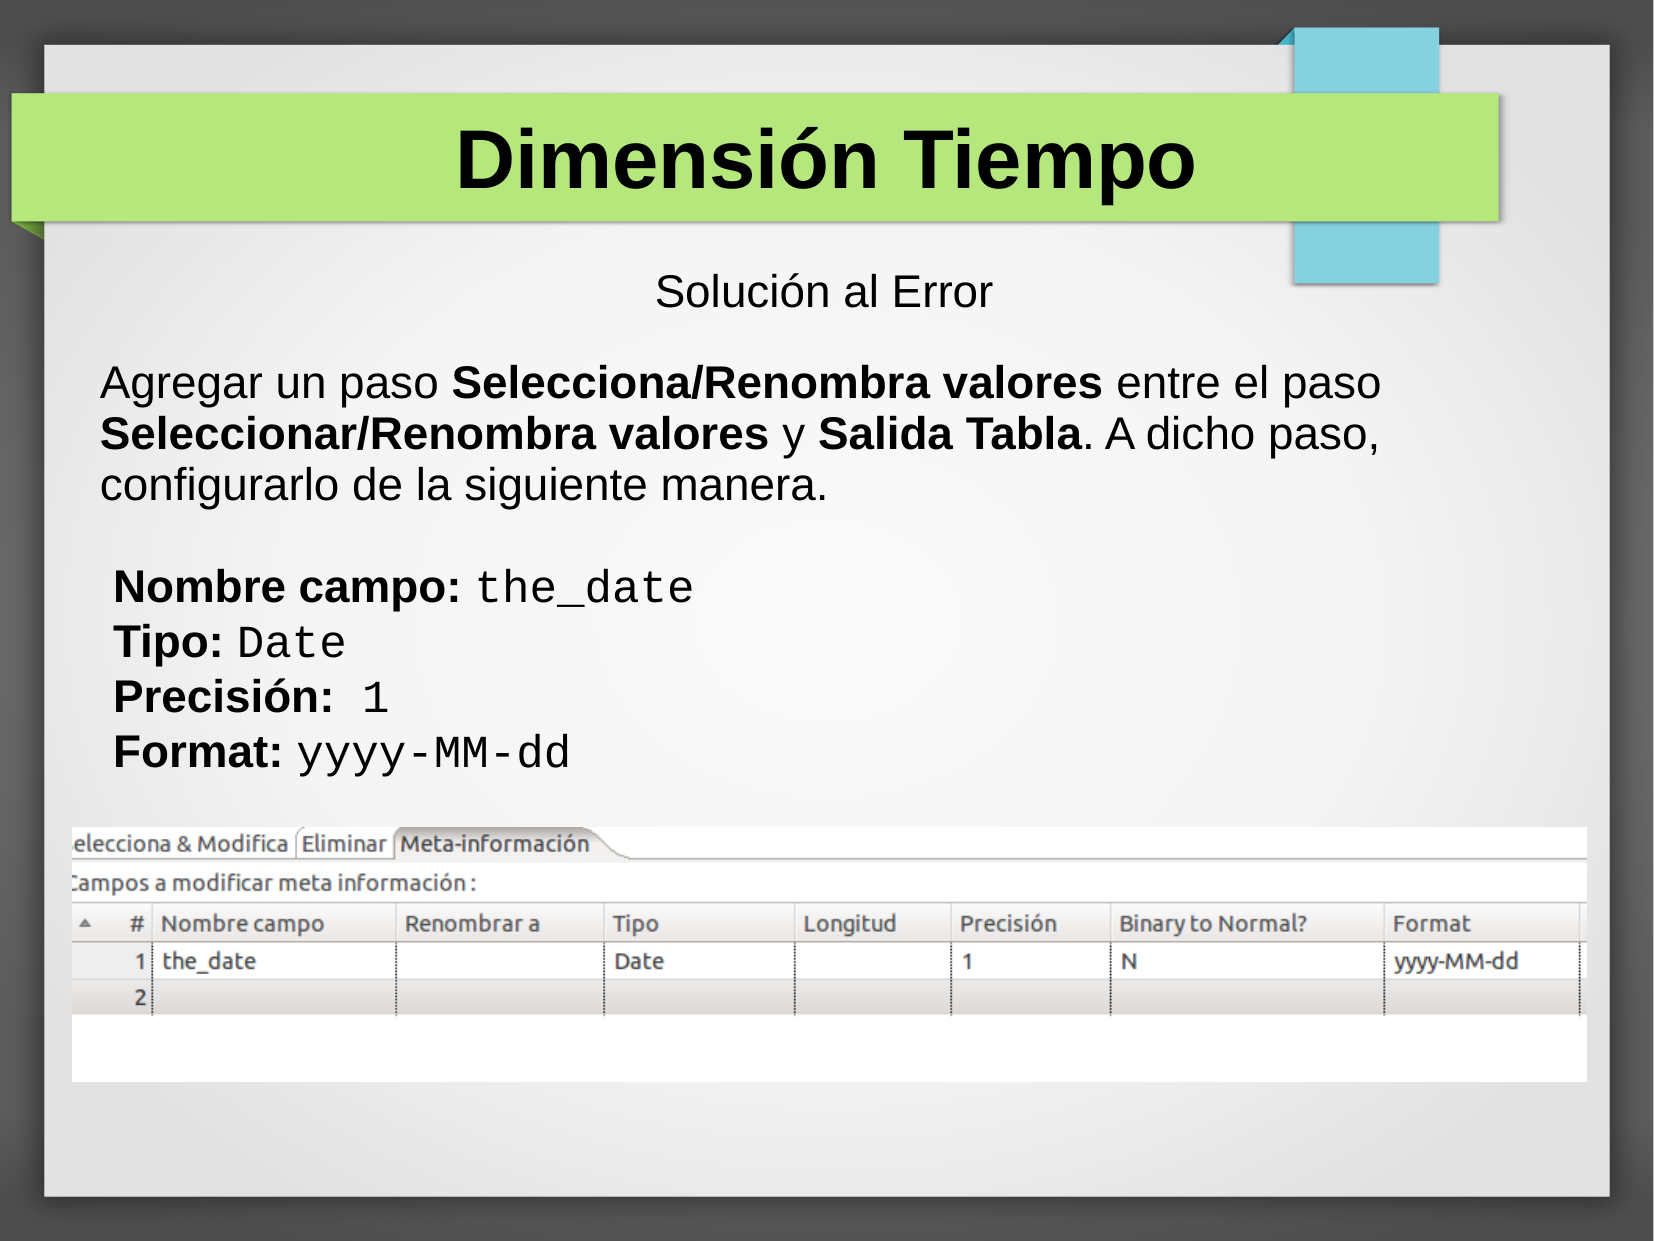

# Dimensión Tiempo
Solución al Error
Agregar un paso Selecciona/Renombra valores entre el paso Seleccionar/Renombra valores y Salida Tabla. A dicho paso, configurarlo de la siguiente manera.
Nombre campo: the_date
Tipo: Date
Precisión: 1
Format: yyyy-MM-dd